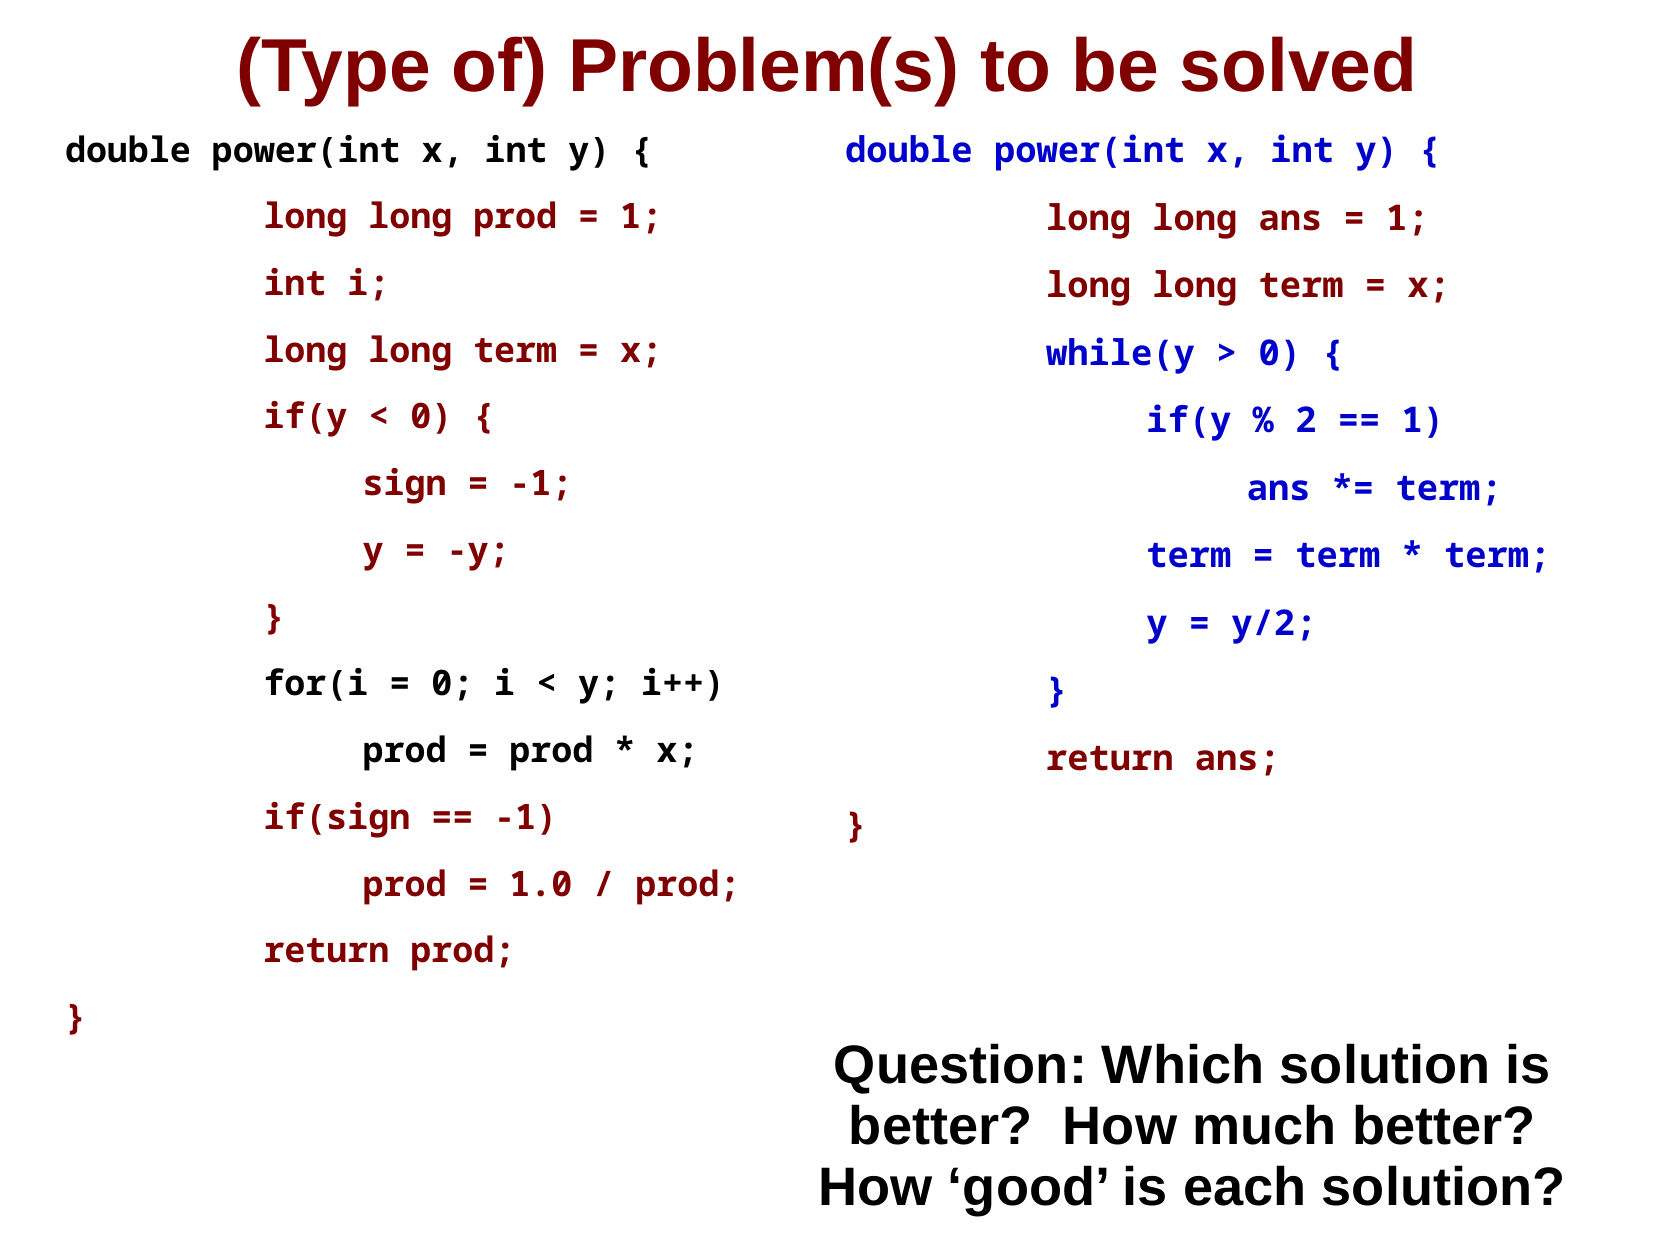

# (Type of) Problem(s) to be solved
double power(int x, int y) {
long long prod = 1;
int i;
long long term = x;
if(y < 0) {
sign = -1;
y = -y;
}
for(i = 0; i < y; i++)
prod = prod * x;
if(sign == -1)
prod = 1.0 / prod;
return prod;
}
double power(int x, int y) {
long long ans = 1;
long long term = x;
while(y > 0) {
if(y % 2 == 1)
ans *= term;
term = term * term;
y = y/2;
}
return ans;
}
Question: Which solution is better? How much better? How ‘good’ is each solution?